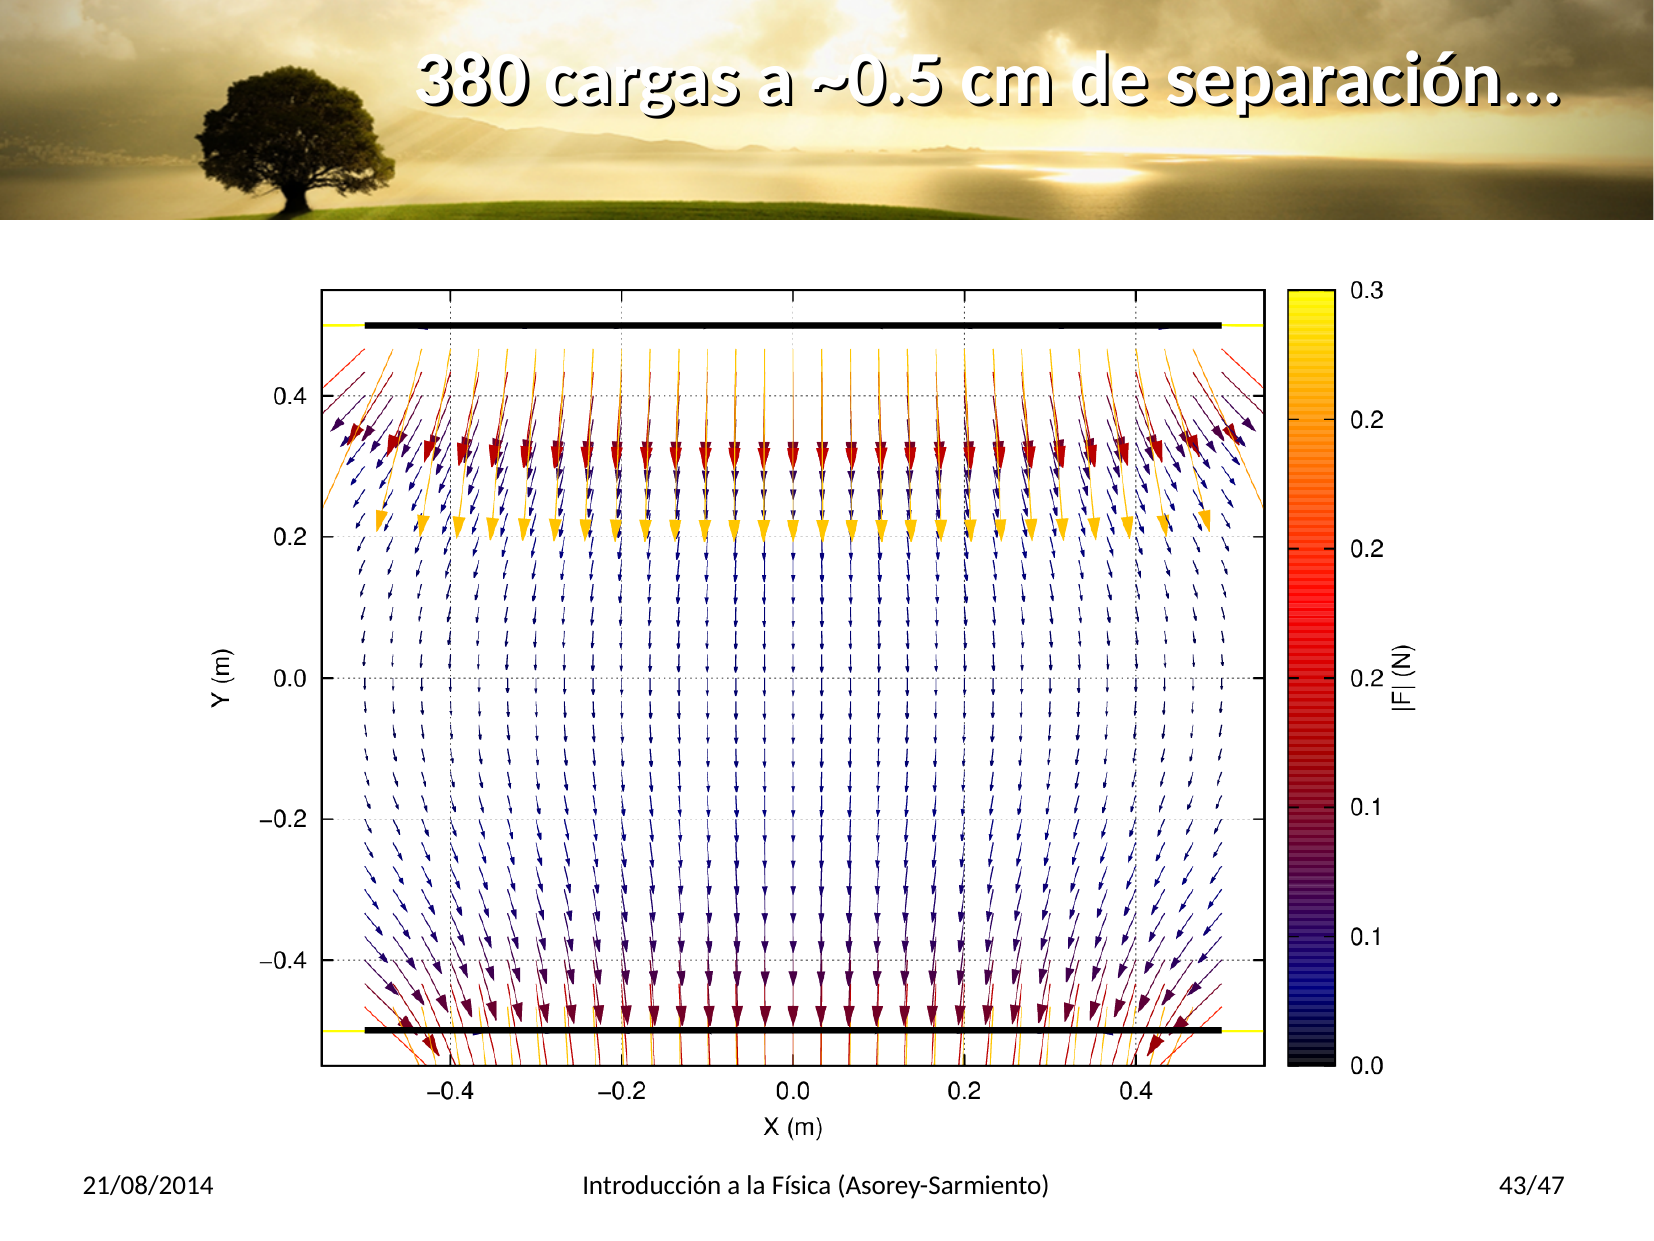

# 380 cargas a ~0.5 cm de separación...
21/08/2014
Introducción a la Física (Asorey-Sarmiento)
43